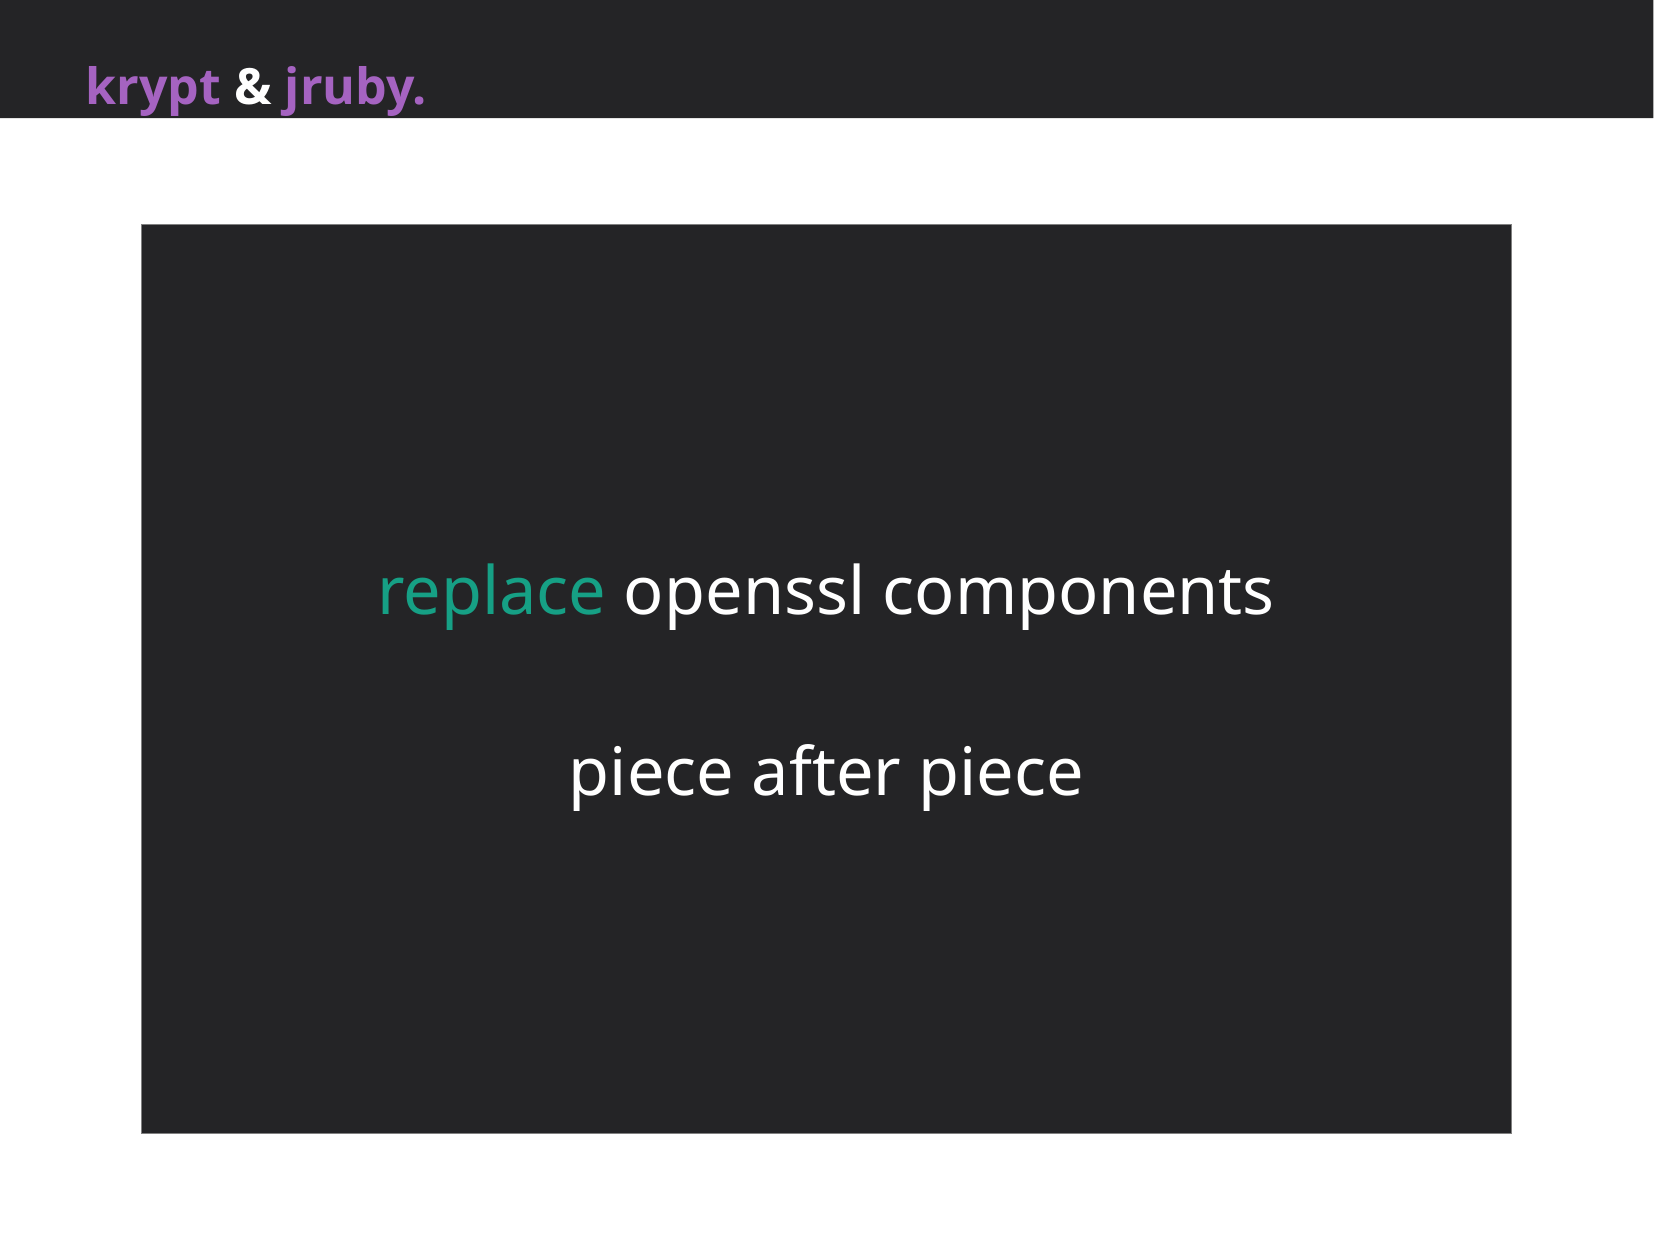

krypt & jruby.
replace openssl components
piece after piece
krypt first of all is a framework